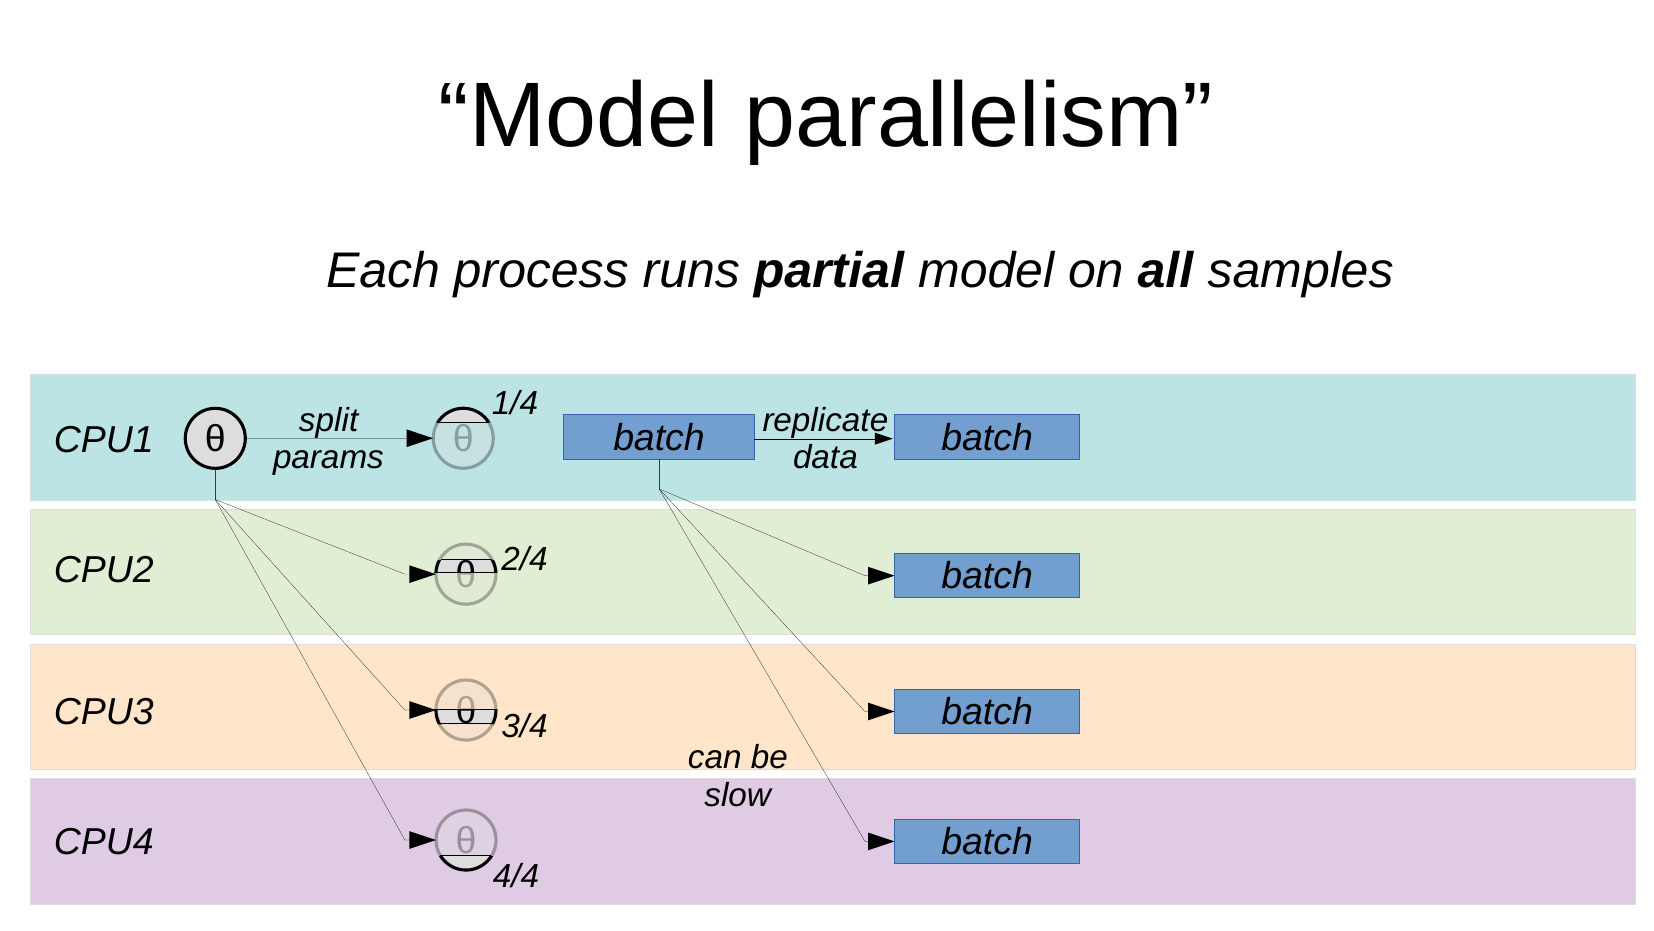

# “Model parallelism”
Each process runs partial model on all samples
1/4
split
params
replicate
data
θ
θ
CPU1
batch
batch
batch
2/4
CPU2
θ
batch
θ
CPU3
batch
3/4
can be slow
θ
CPU4
batch
4/4